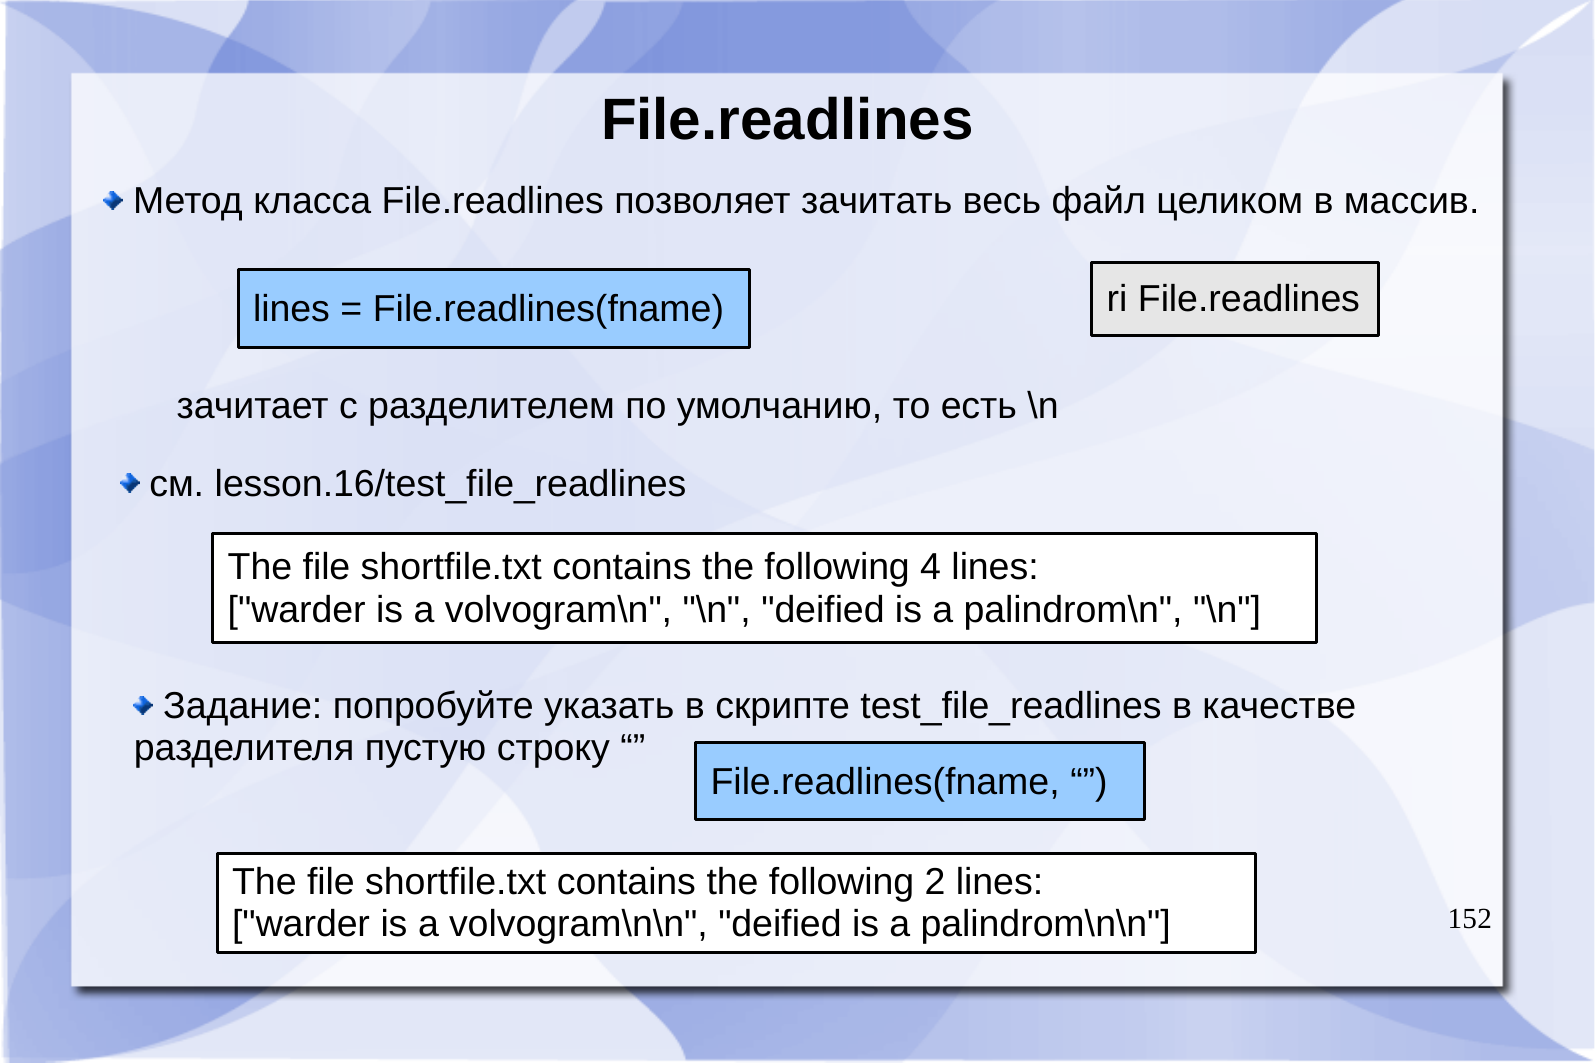

# File.readlines
 Метод класса File.readlines позволяет зачитать весь файл целиком в массив.
ri File.readlines
lines = File.readlines(fname)
зачитает с разделителем по умолчанию, то есть \n
 см. lesson.16/test_file_readlines
The file shortfile.txt contains the following 4 lines:
["warder is a volvogram\n", "\n", "deified is a palindrom\n", "\n"]
 Задание: попробуйте указать в скрипте test_file_readlines в качестве разделителя пустую строку “”
File.readlines(fname, “”)
The file shortfile.txt contains the following 2 lines:
["warder is a volvogram\n\n", "deified is a palindrom\n\n"]
152